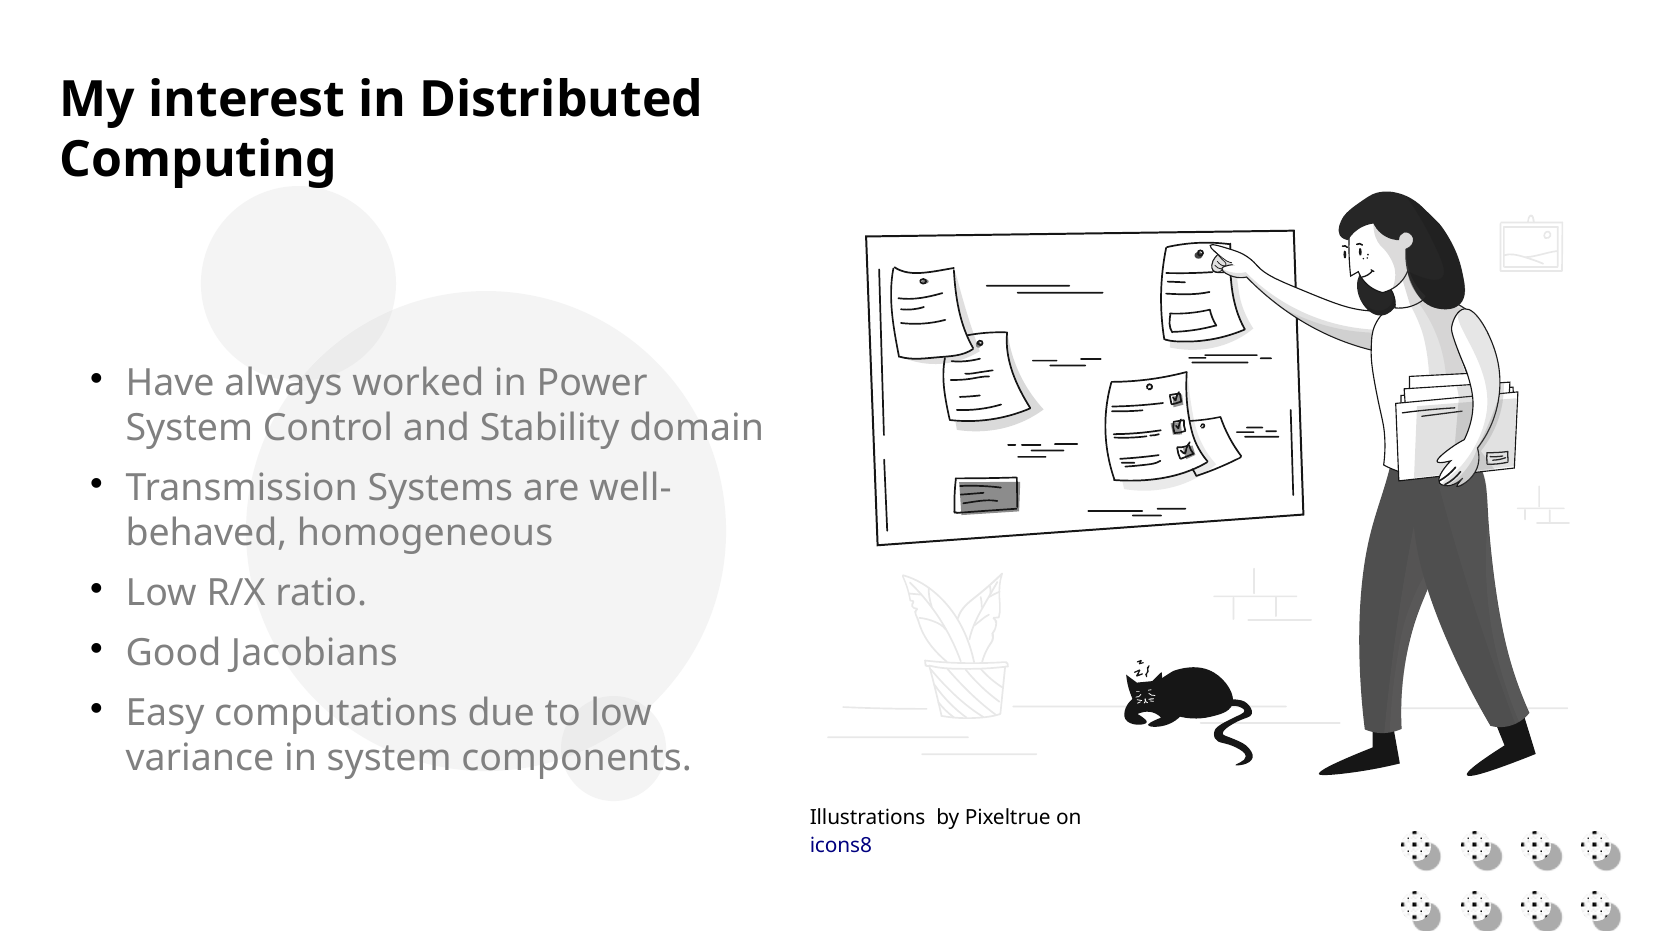

My interest in Distributed Computing
Have always worked in Power System Control and Stability domain
Transmission Systems are well-behaved, homogeneous
Low R/X ratio.
Good Jacobians
Easy computations due to low variance in system components.